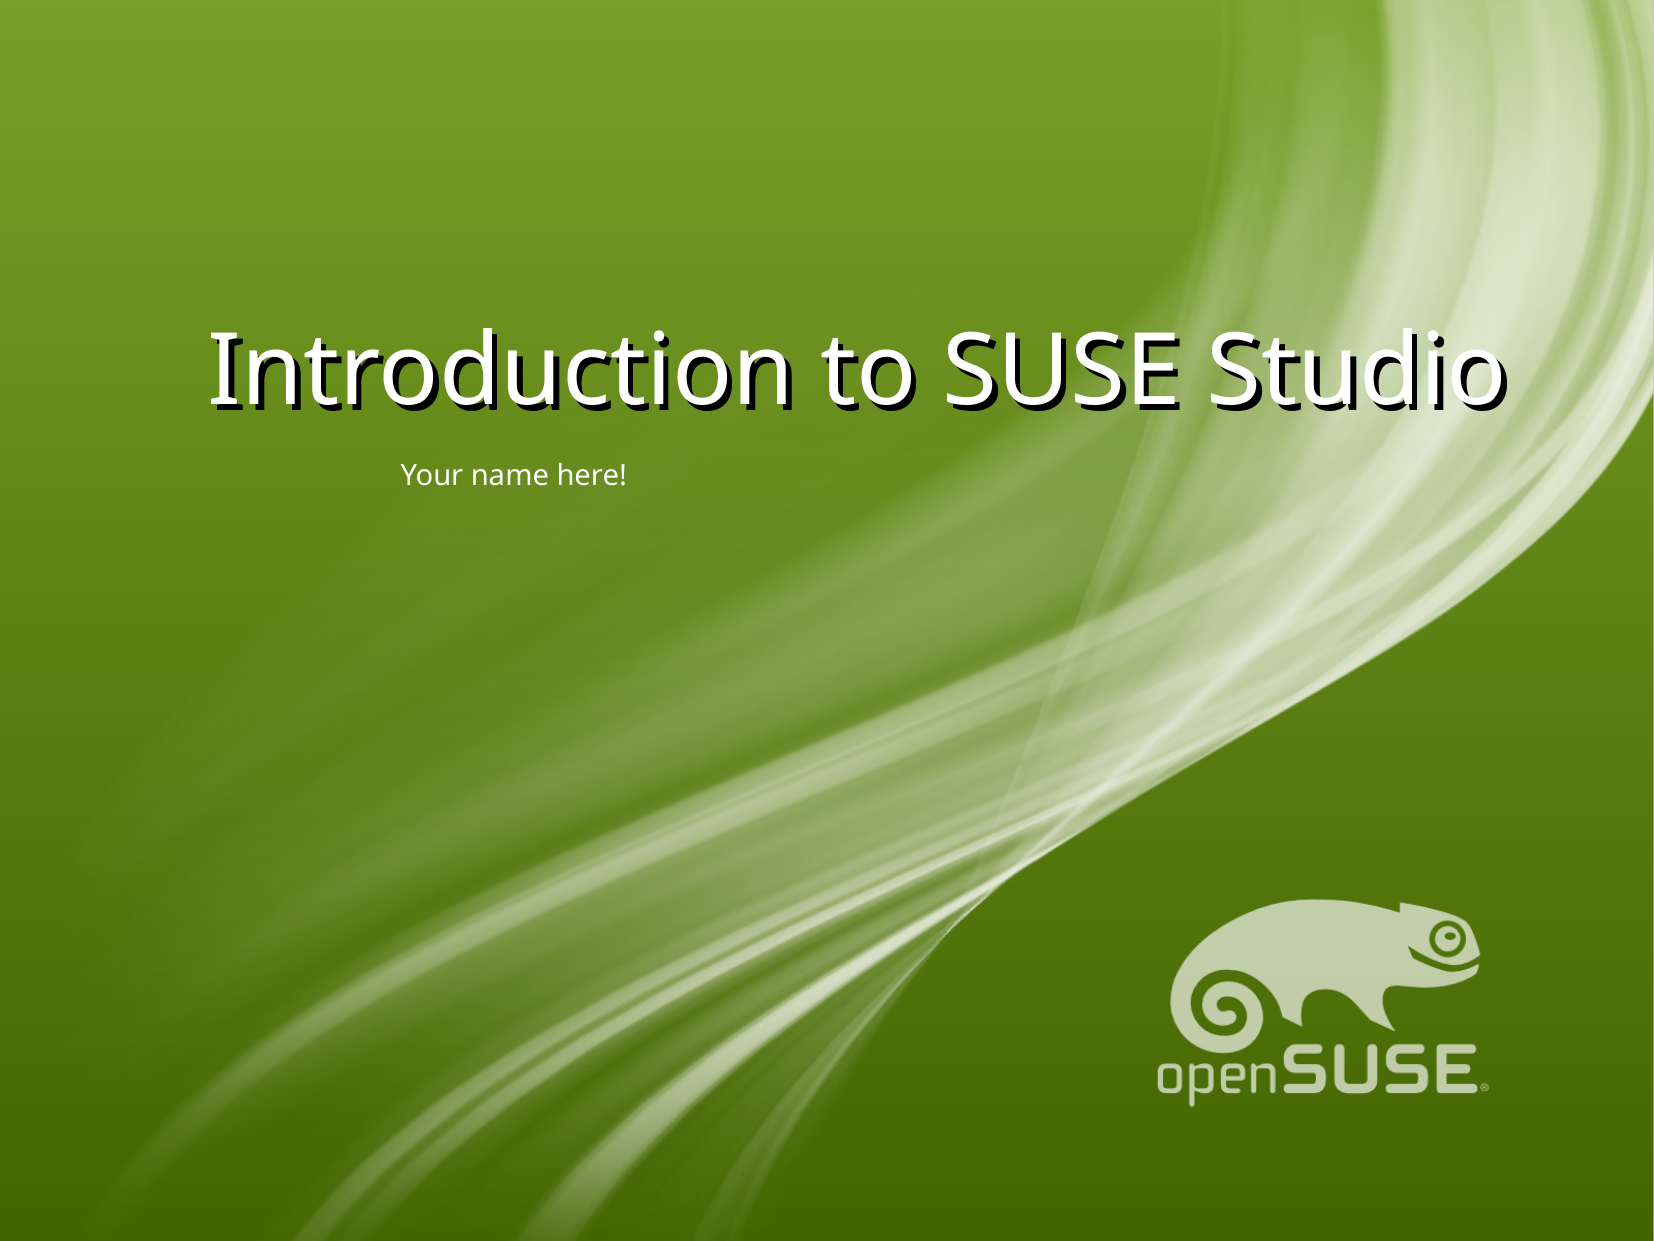

# Introduction to SUSE Studio
Your name here!